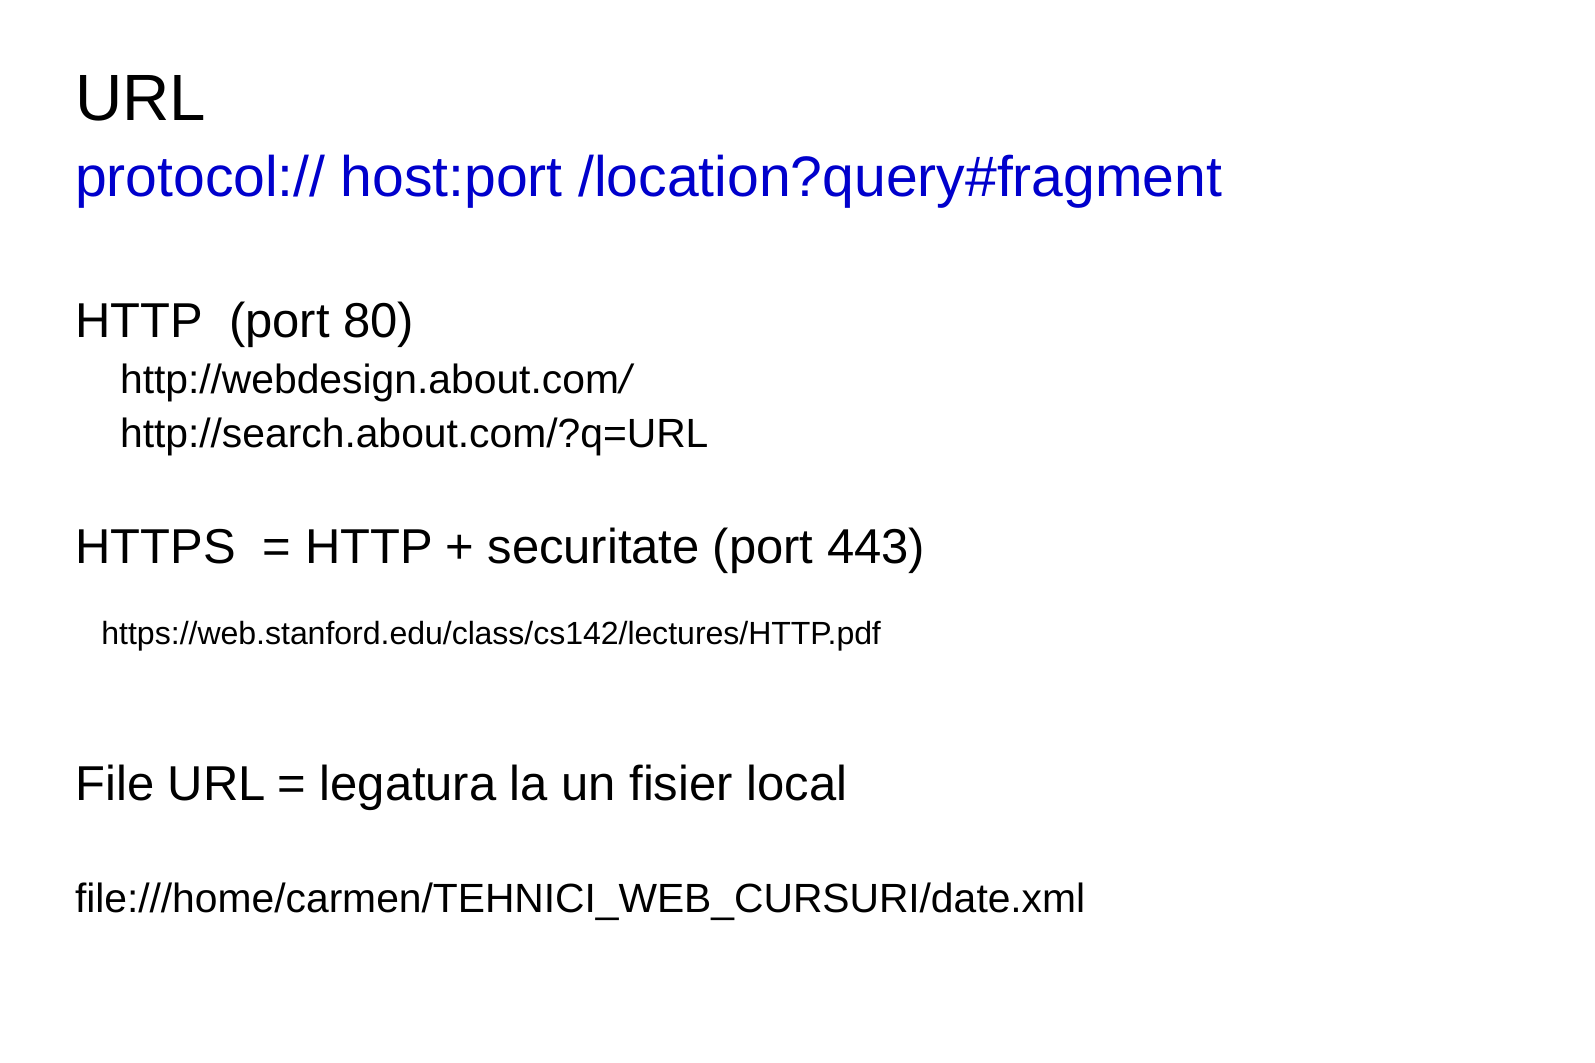

URL
protocol:// host:port /location?query#fragment
HTTP (port 80)
 http://webdesign.about.com/
 http://search.about.com/?q=URL
HTTPS = HTTP + securitate (port 443)
File URL = legatura la un fisier local
file:///home/carmen/TEHNICI_WEB_CURSURI/date.xml
https://web.stanford.edu/class/cs142/lectures/HTTP.pdf